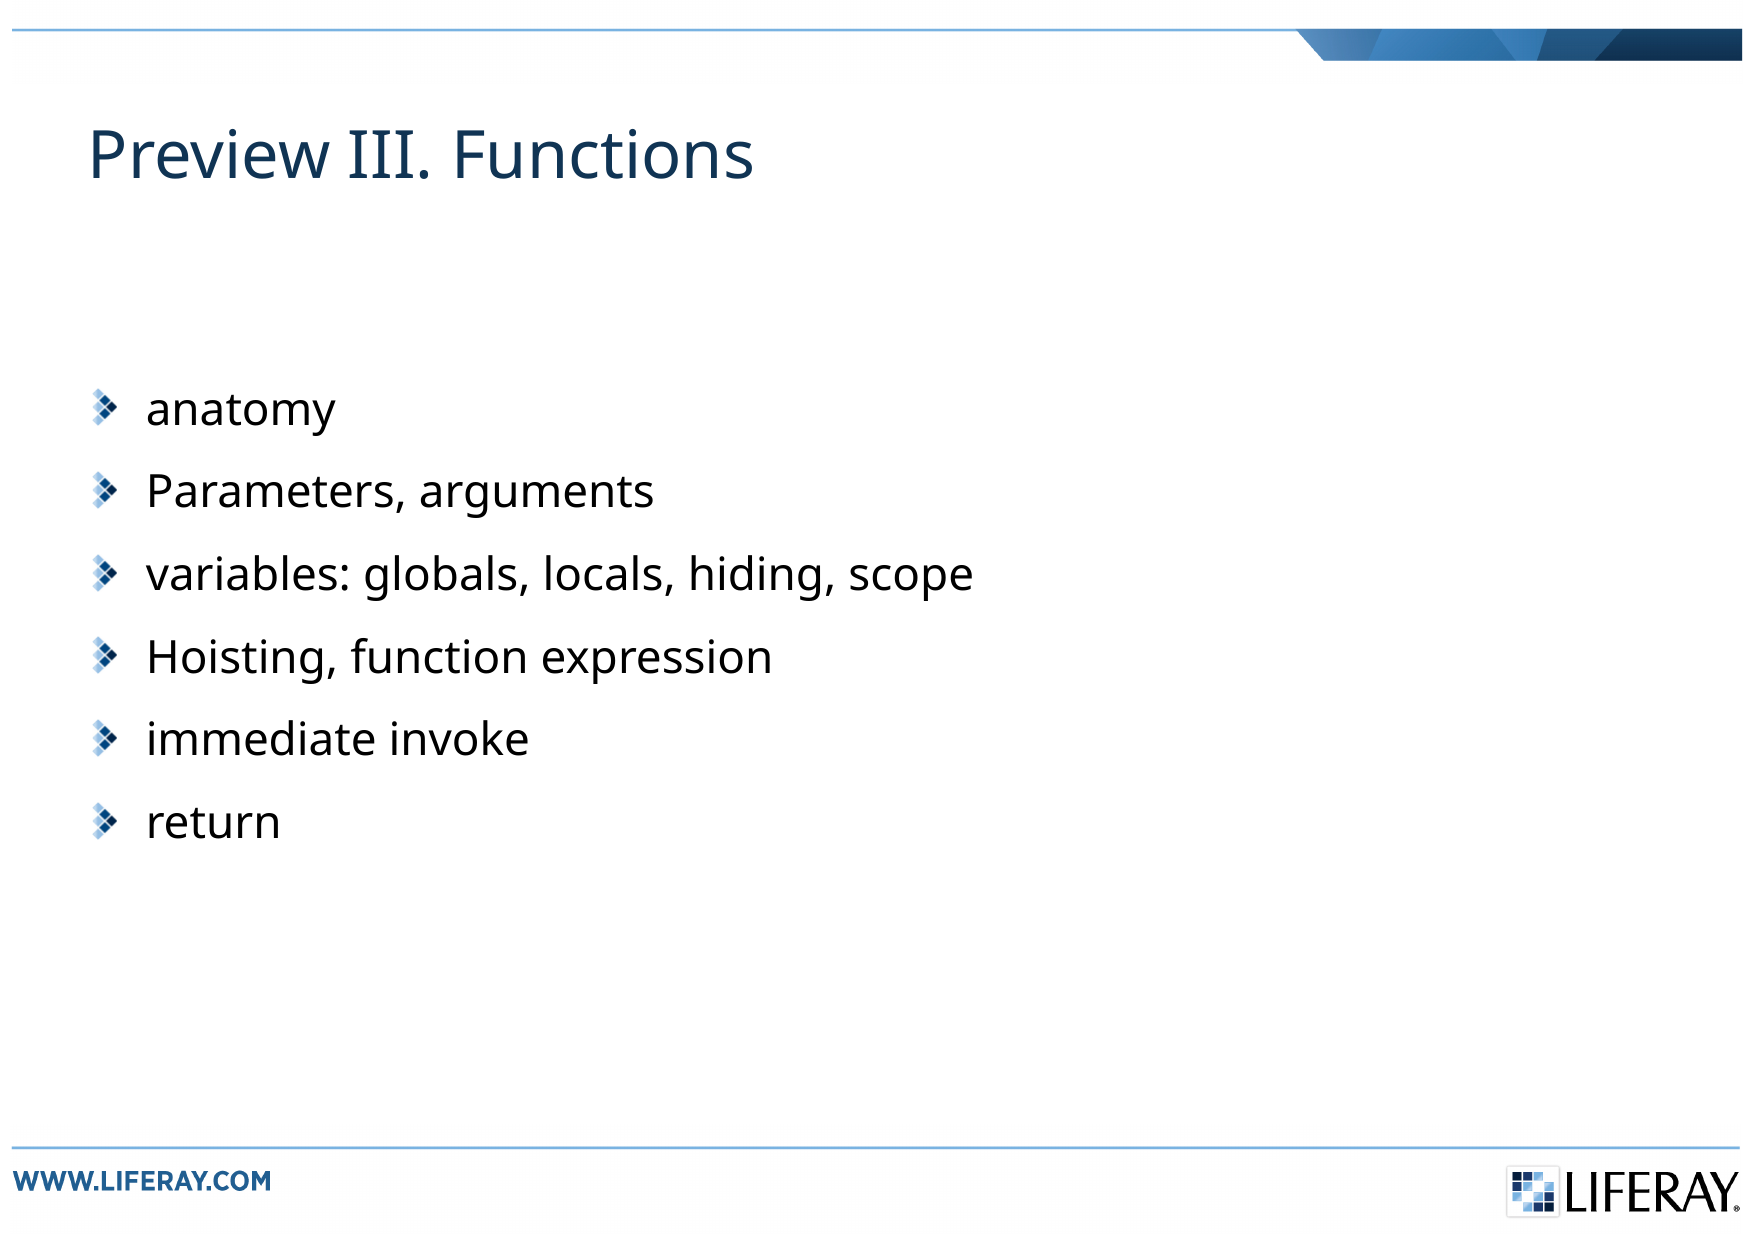

# Preview III. Functions
anatomy
Parameters, arguments
variables: globals, locals, hiding, scope
Hoisting, function expression
immediate invoke
return